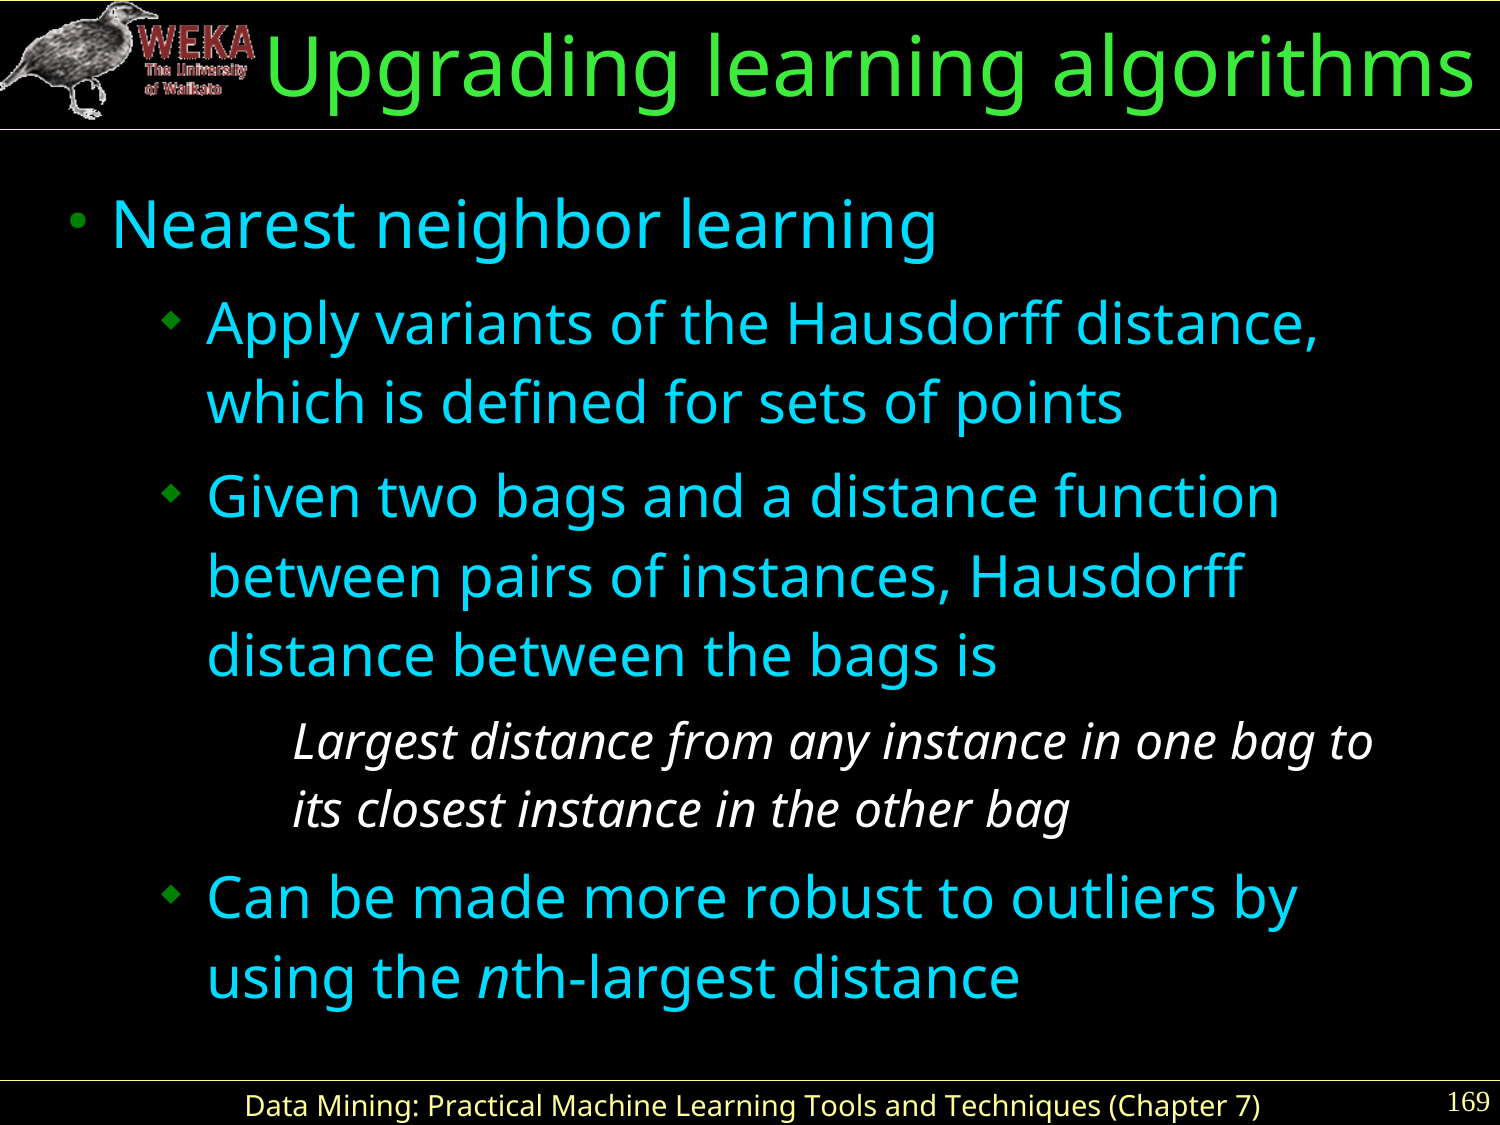

# Upgrading learning algorithms
Nearest neighbor learning
Apply variants of the Hausdorff distance, which is defined for sets of points
Given two bags and a distance function between pairs of instances, Hausdorff distance between the bags is
Largest distance from any instance in one bag to its closest instance in the other bag
Can be made more robust to outliers by using the nth-largest distance
Data Mining: Practical Machine Learning Tools and Techniques (Chapter 7)
169